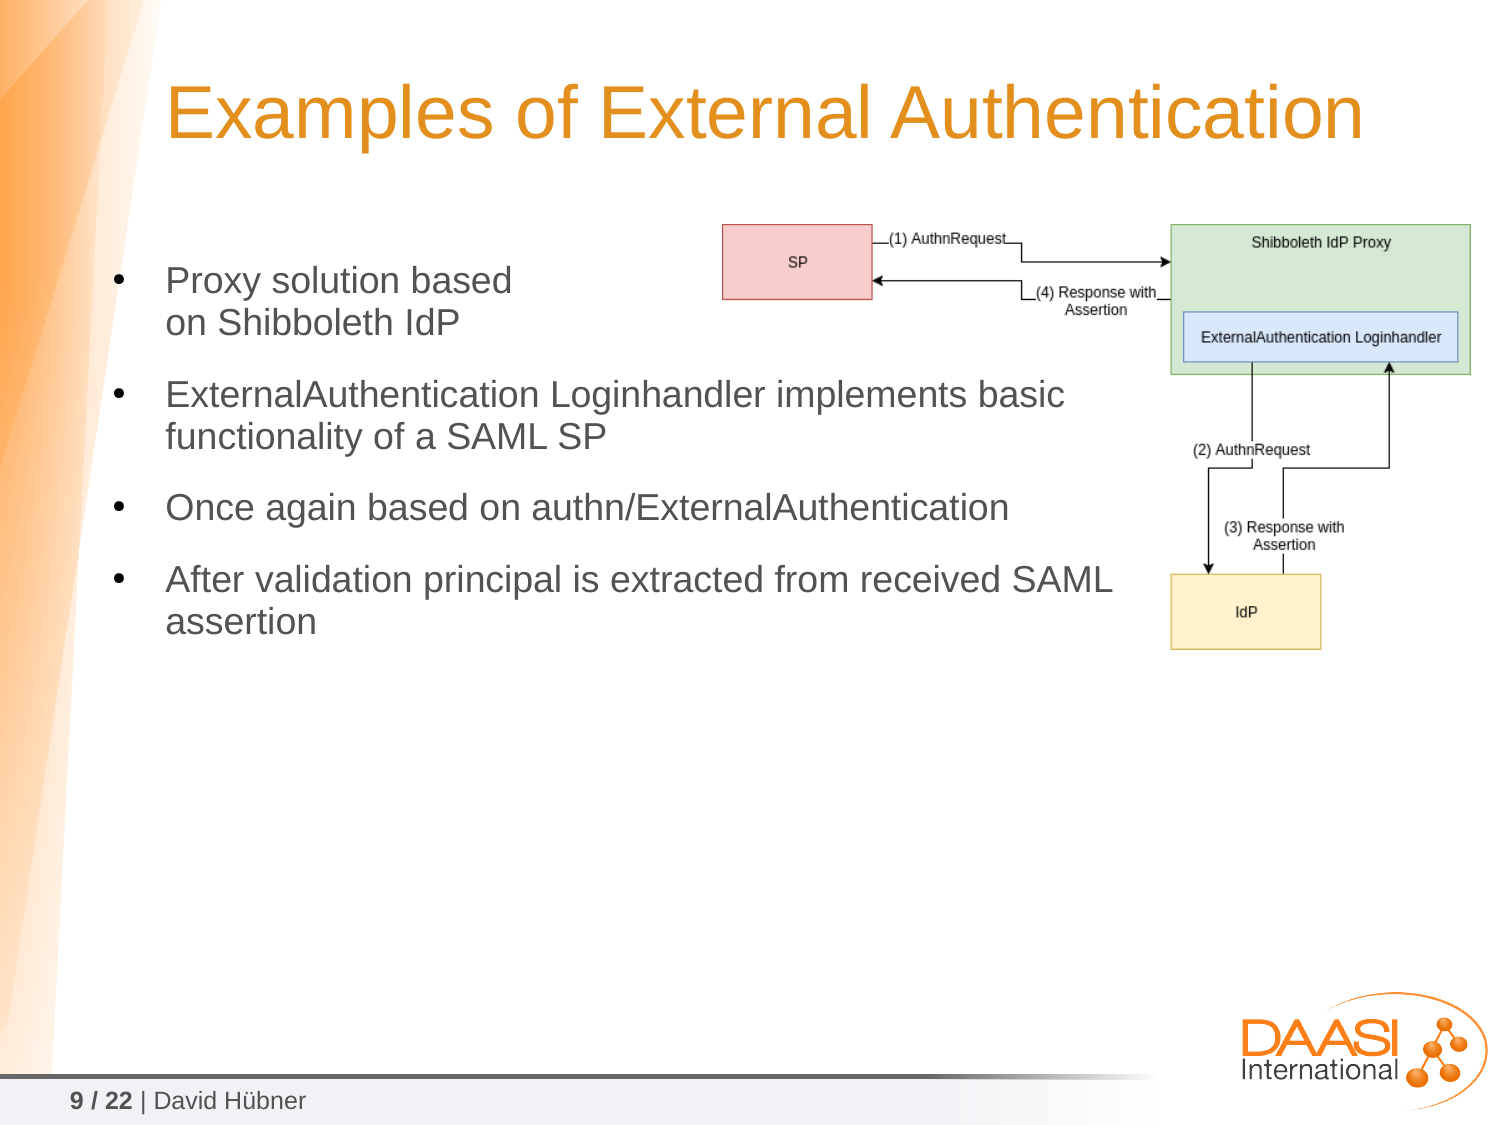

# Examples of External Authentication
Proxy solution based
on Shibboleth IdP
ExternalAuthentication Loginhandler implements basic functionality of a SAML SP
Once again based on authn/ExternalAuthentication
After validation principal is extracted from received SAML assertion